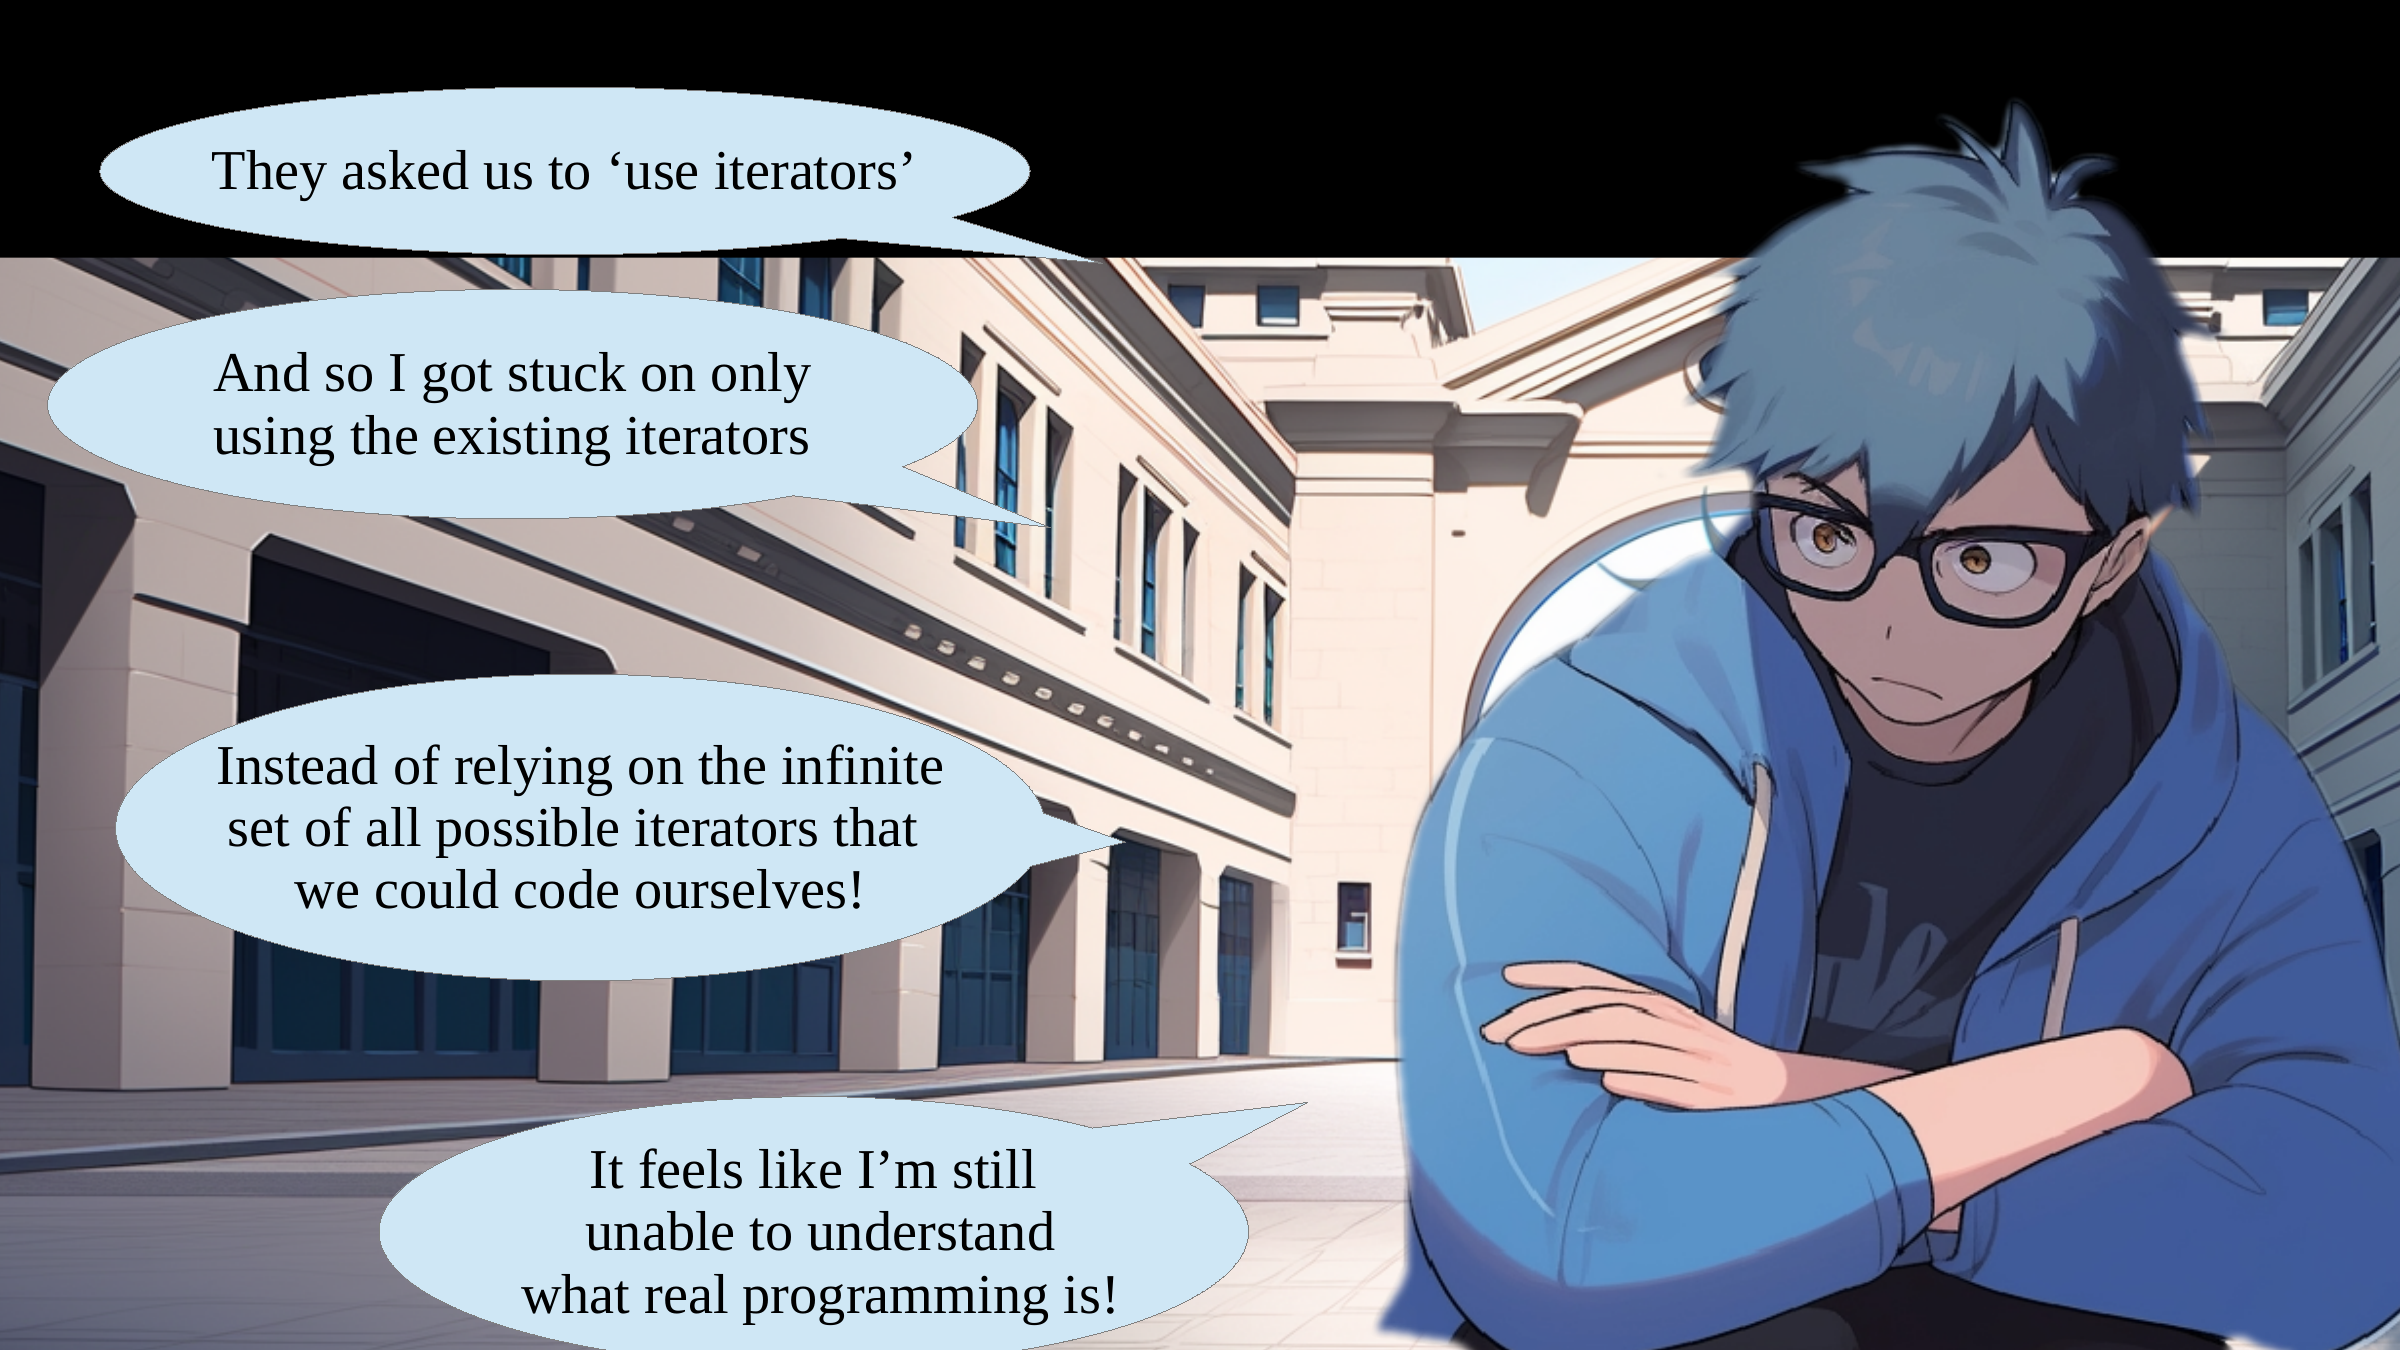

They asked us to ‘use iterators’
And so I got stuck on only
using the existing iterators
Instead of relying on the infinite
set of all possible iterators that
we could code ourselves!
It feels like I’m still
 unable to understand
 what real programming is!